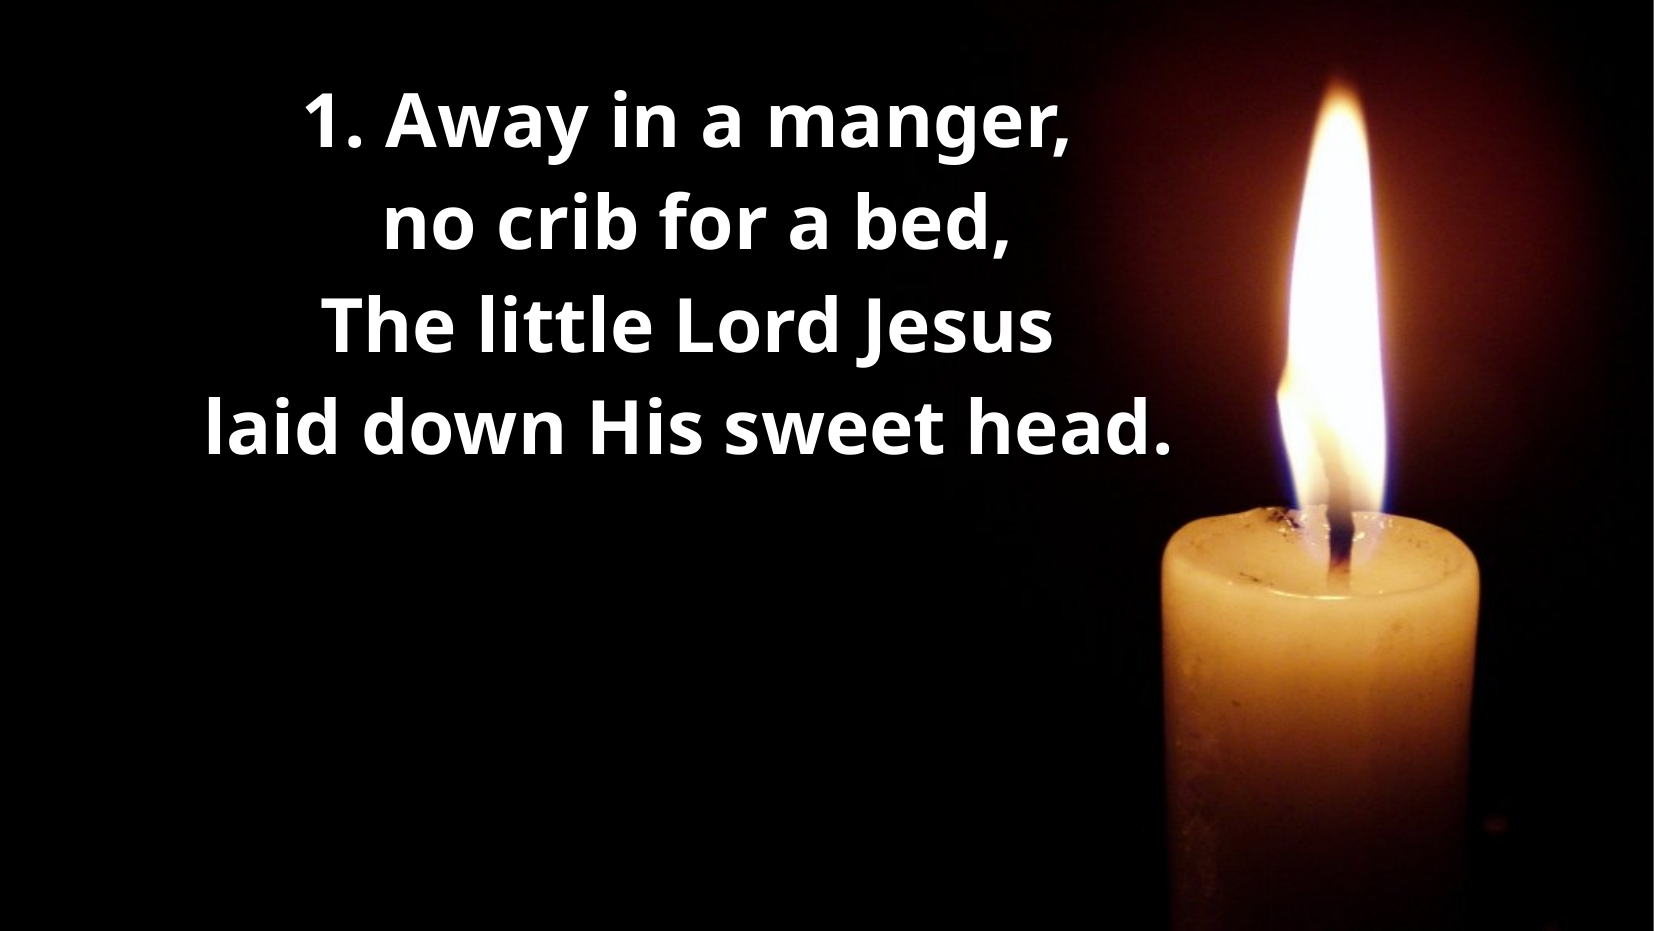

1. Away in a manger,
no crib for a bed,
The little Lord Jesus
laid down His sweet head.